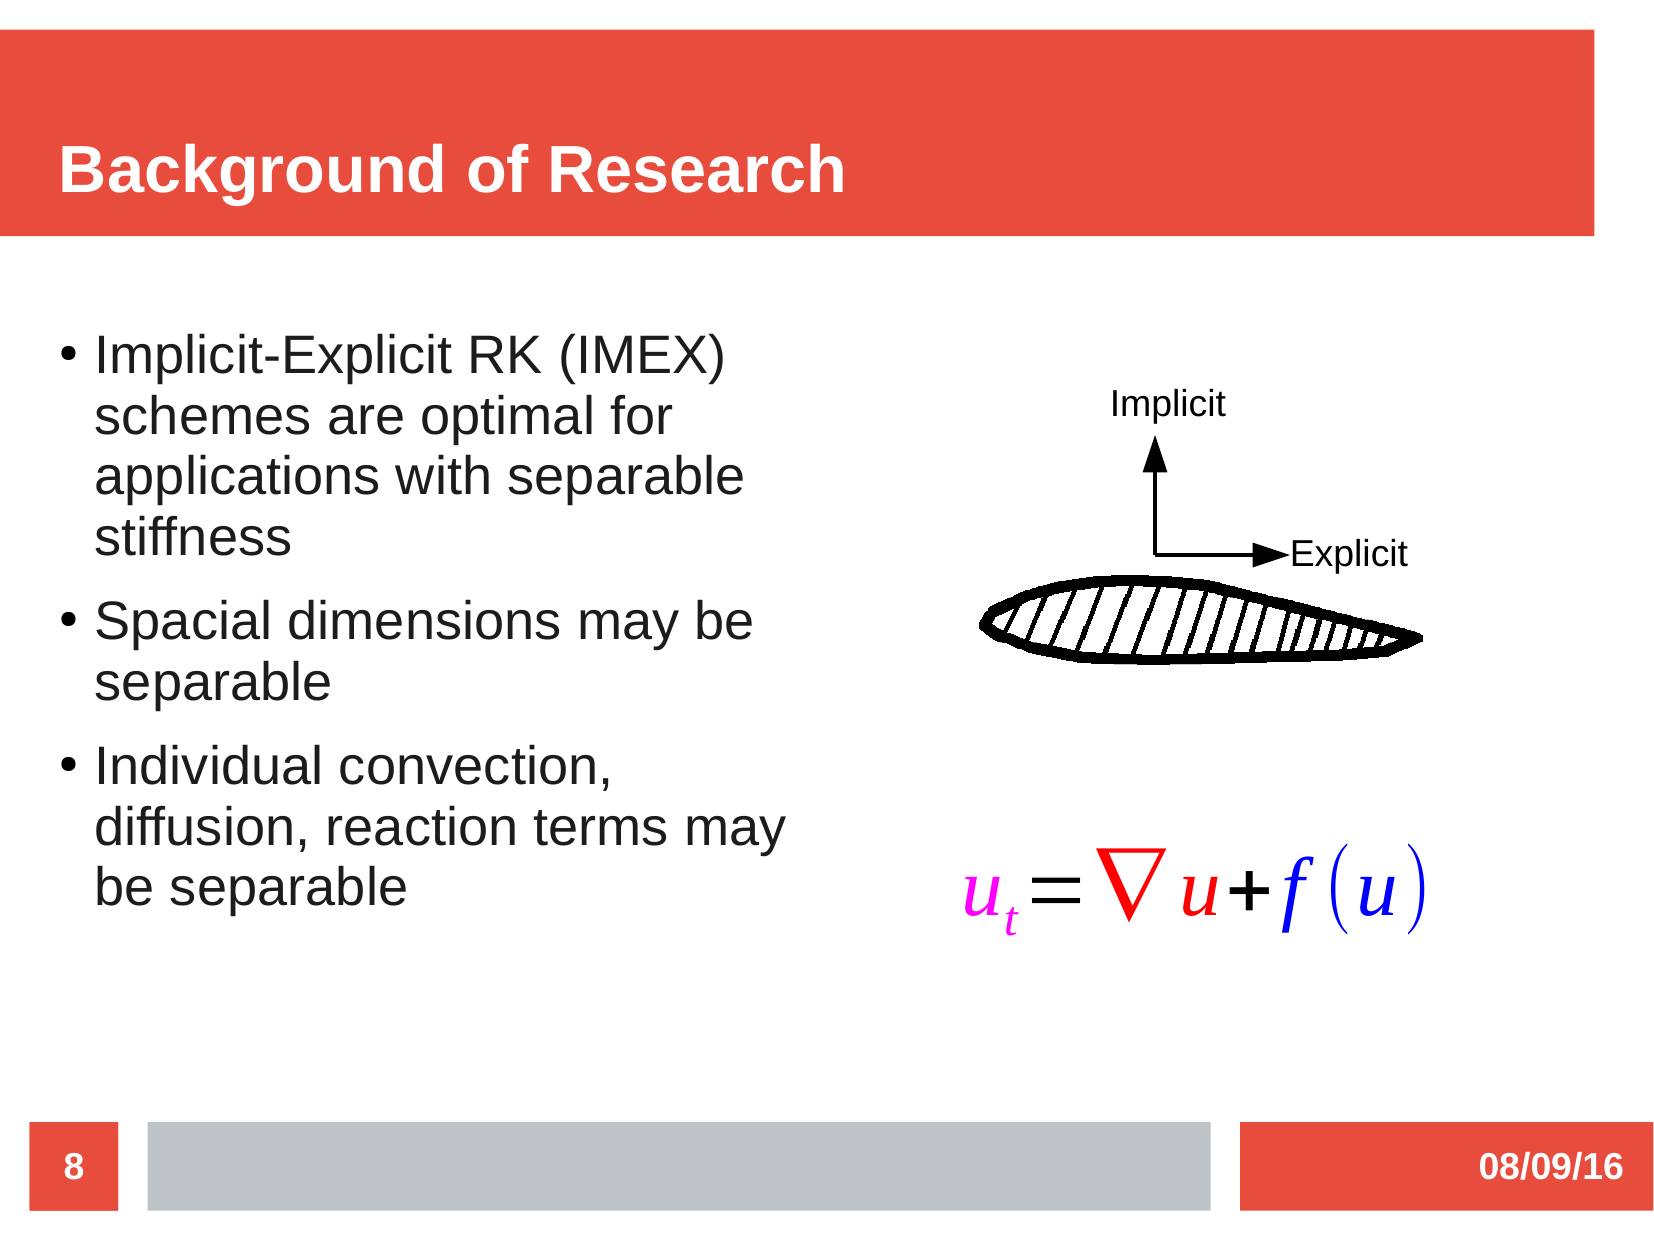

# Background of Research
Implicit-Explicit RK (IMEX) schemes are optimal for applications with separable stiffness
Spacial dimensions may be separable
Individual convection, diffusion, reaction terms may be separable
Implicit
Explicit
8
08/09/16